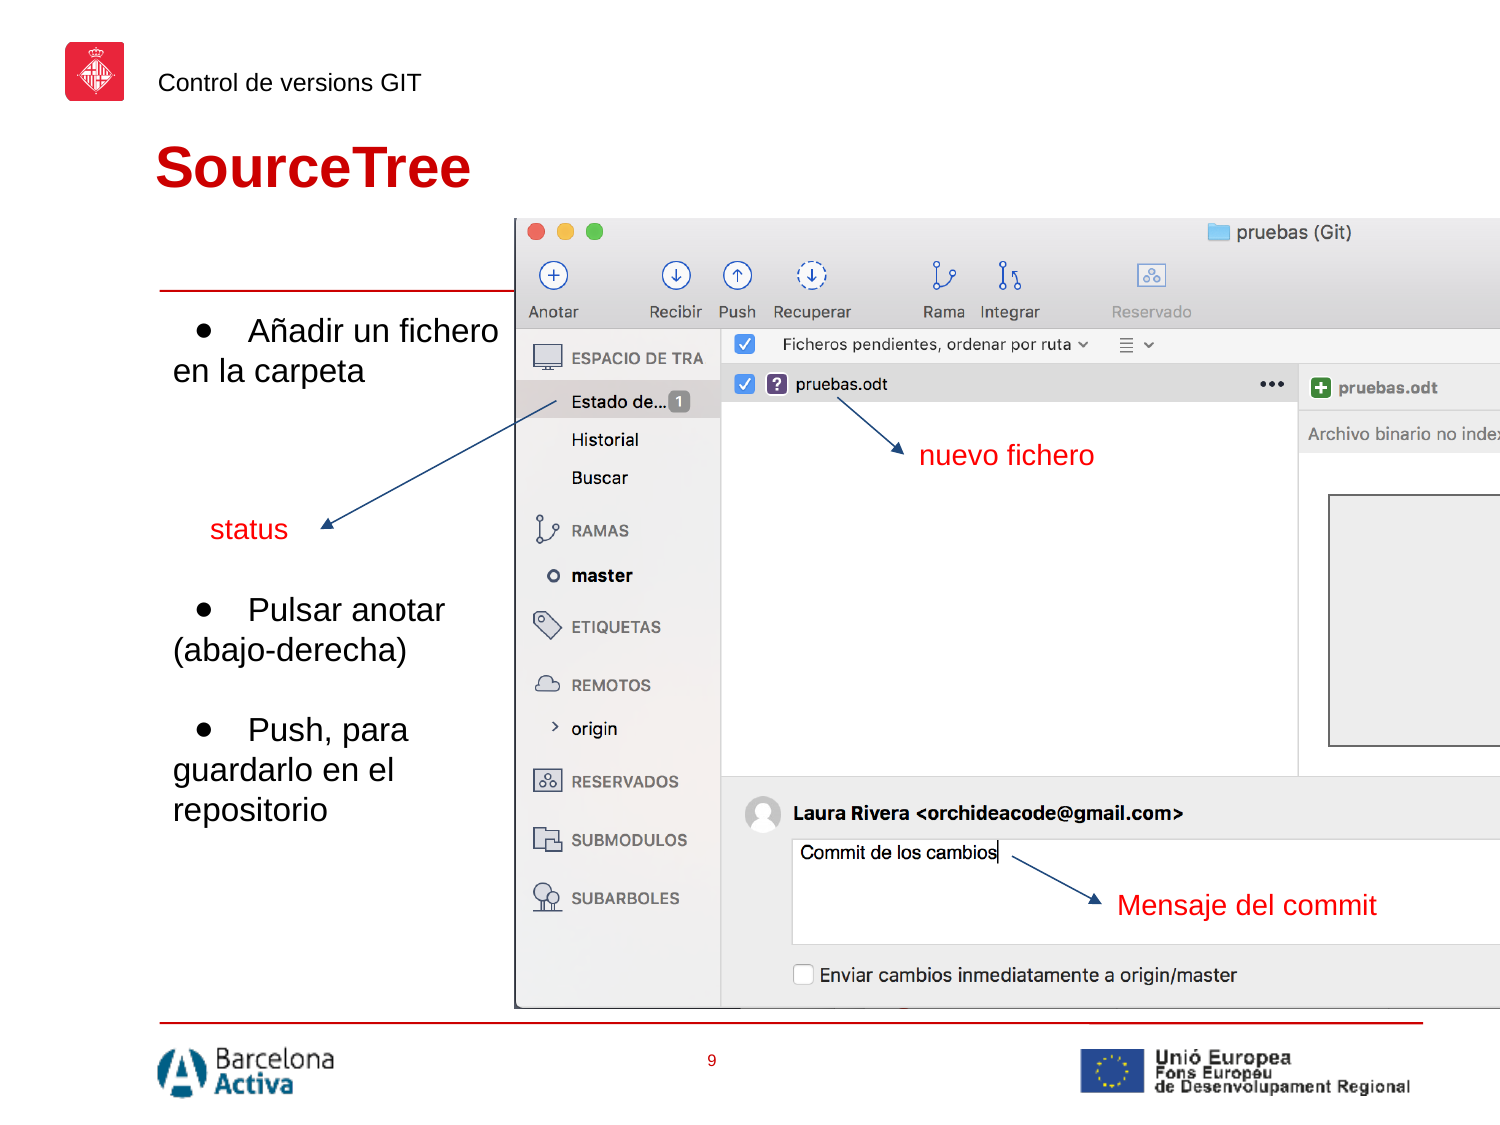

Control de versions GIT
SourceTree
Añadir un fichero
en la carpeta
Pulsar anotar
(abajo-derecha)
Push, para
guardarlo en el
repositorio
nuevo fichero
status
Mensaje del commit